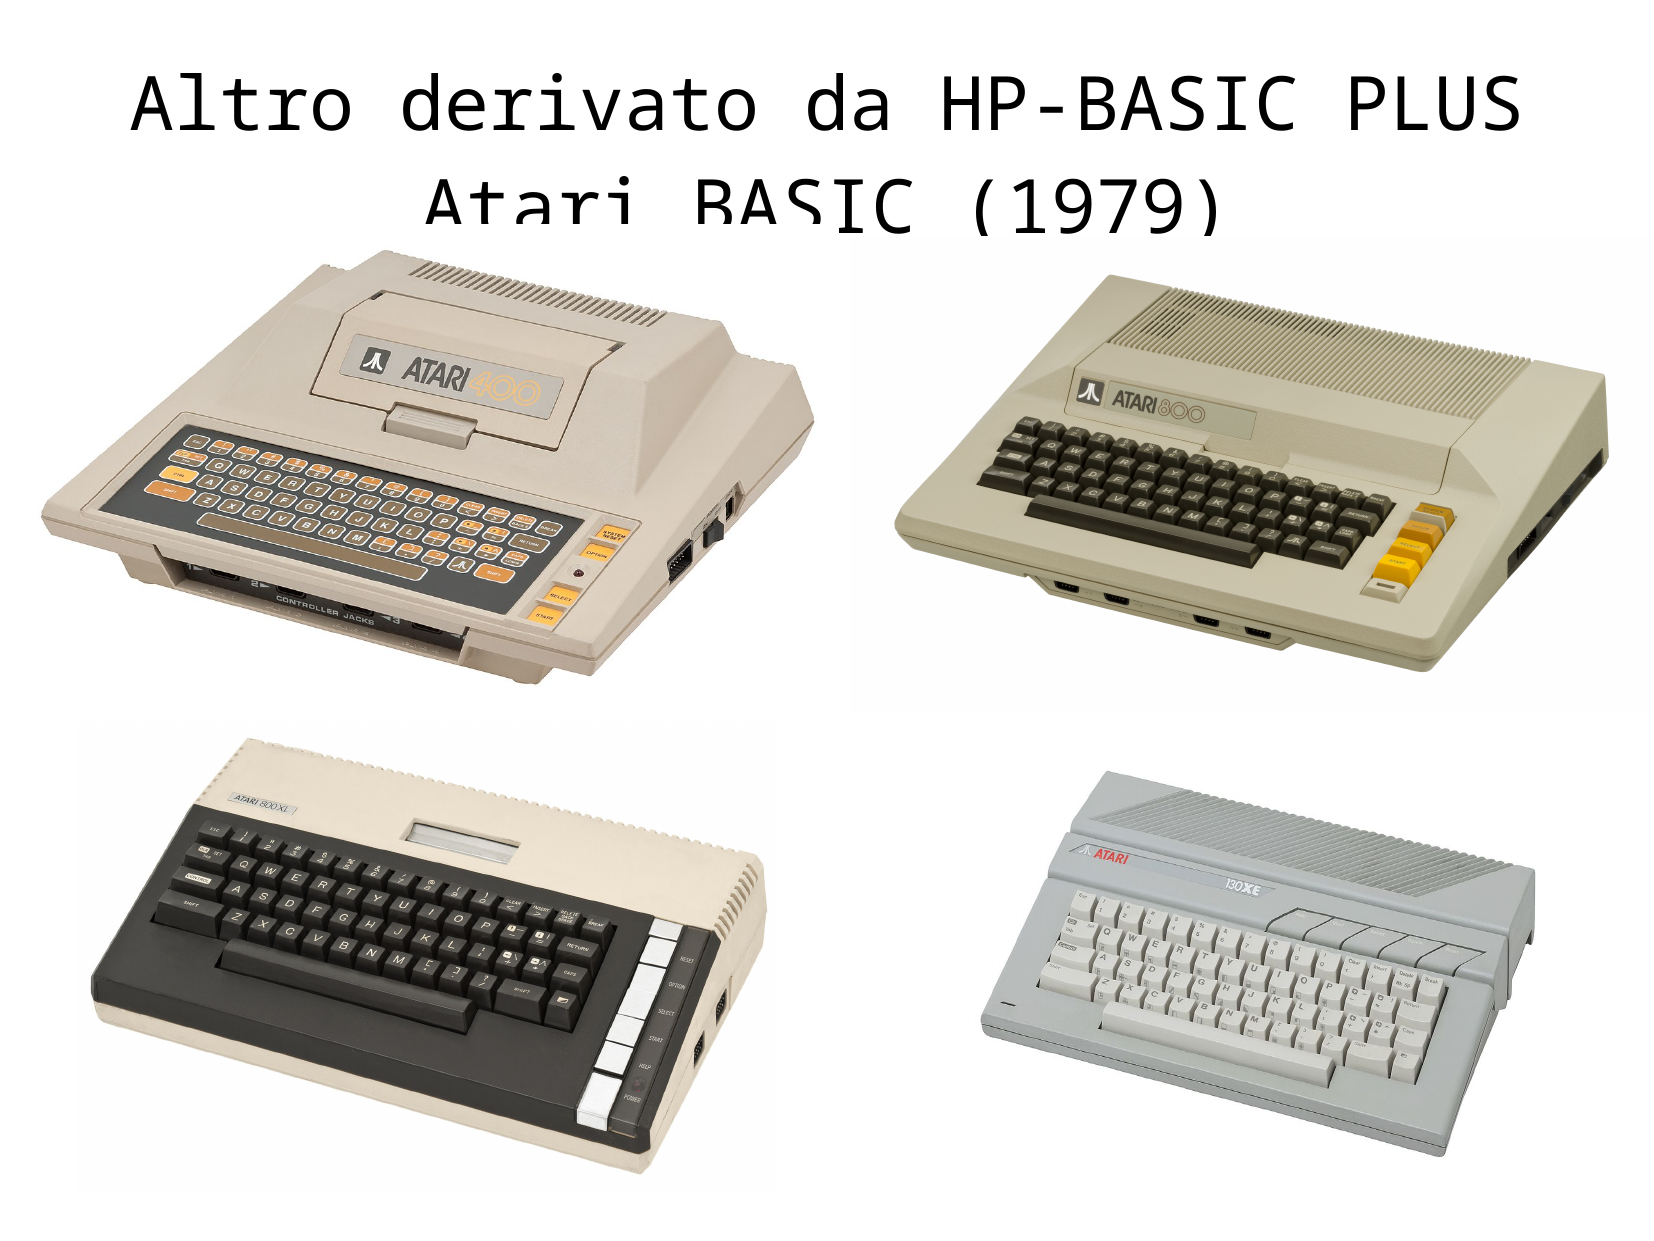

# Altro derivato da HP-BASIC PLUS Atari BASIC (1979)